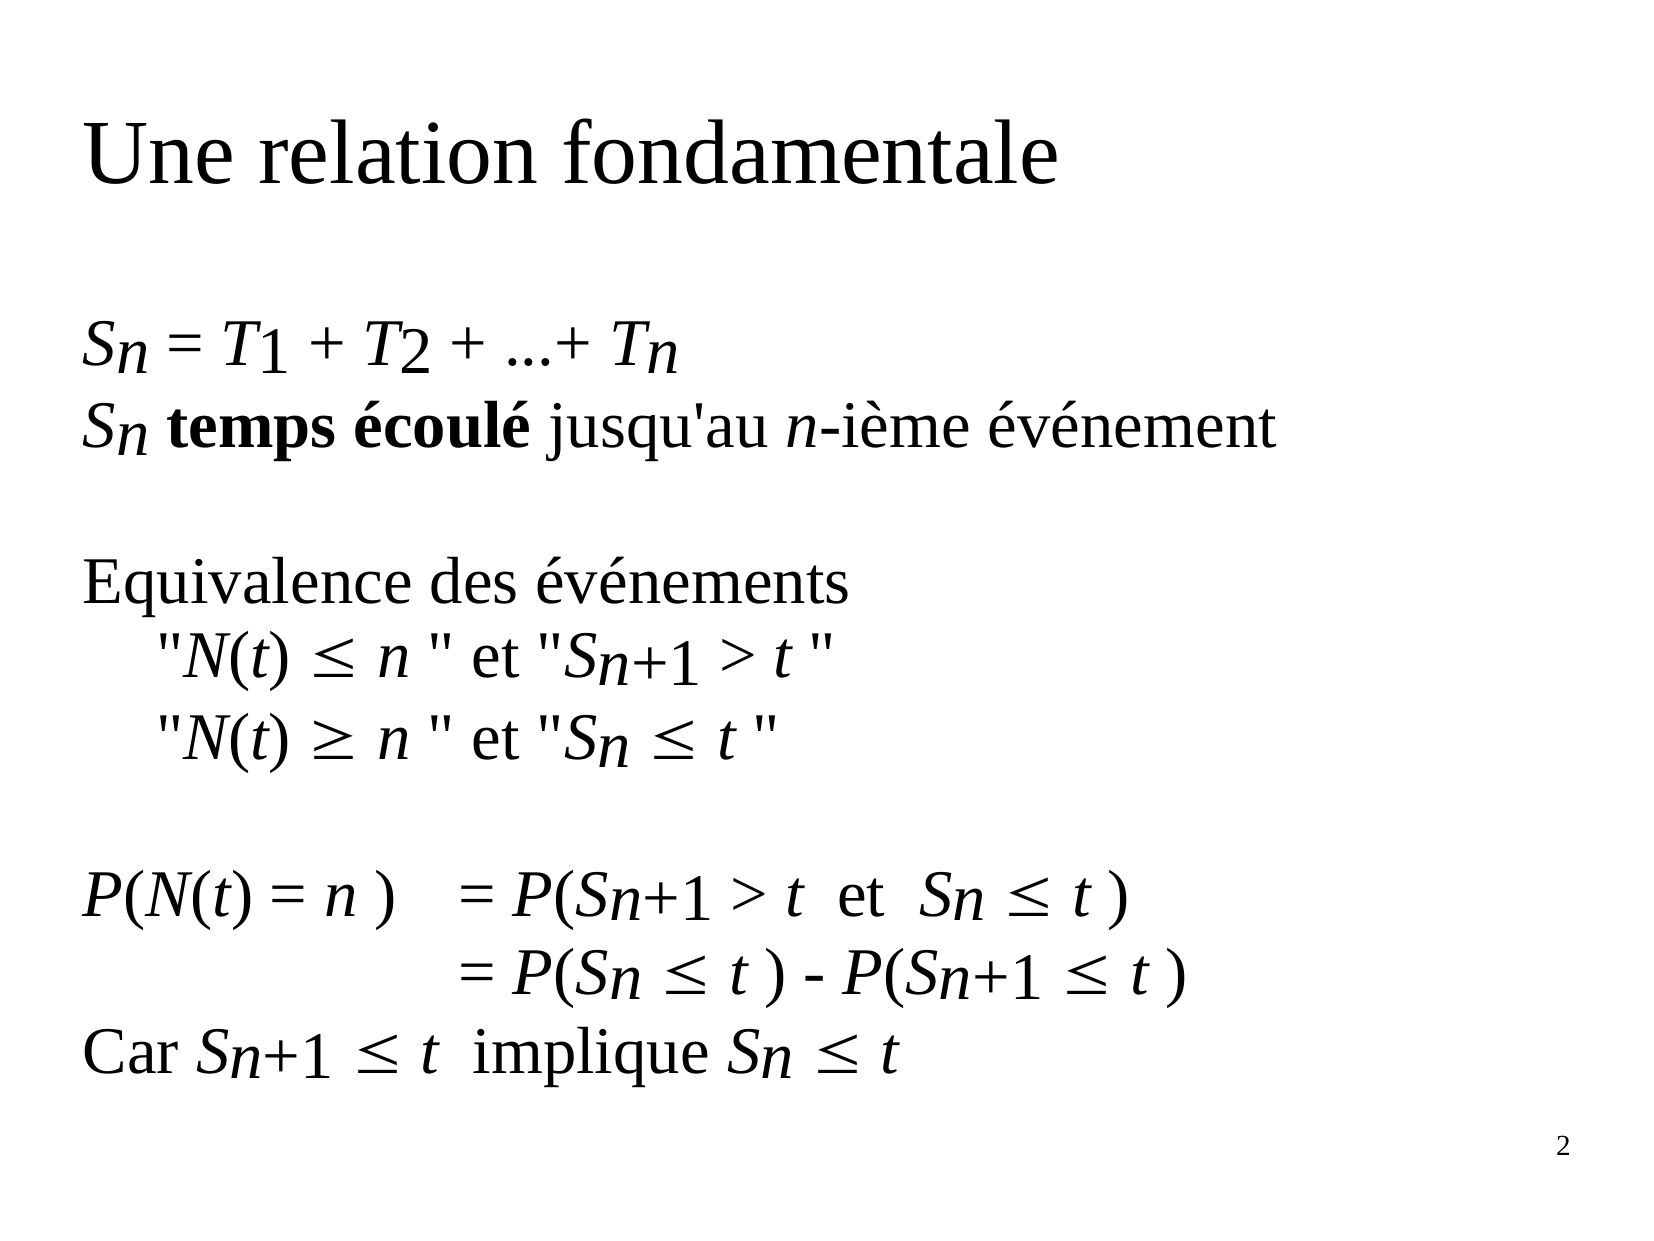

# Une relation fondamentale
Sn = T1 + T2 + ...+ Tn
Sn temps écoulé jusqu'au n-ième événement
Equivalence des événements
	"N(t)  n " et "Sn+1 > t "
	"N(t)  n " et "Sn  t "
P(N(t) = n ) 	= P(Sn+1 > t et Sn  t )
	= P(Sn  t ) - P(Sn+1  t )
Car Sn+1  t implique Sn  t
2